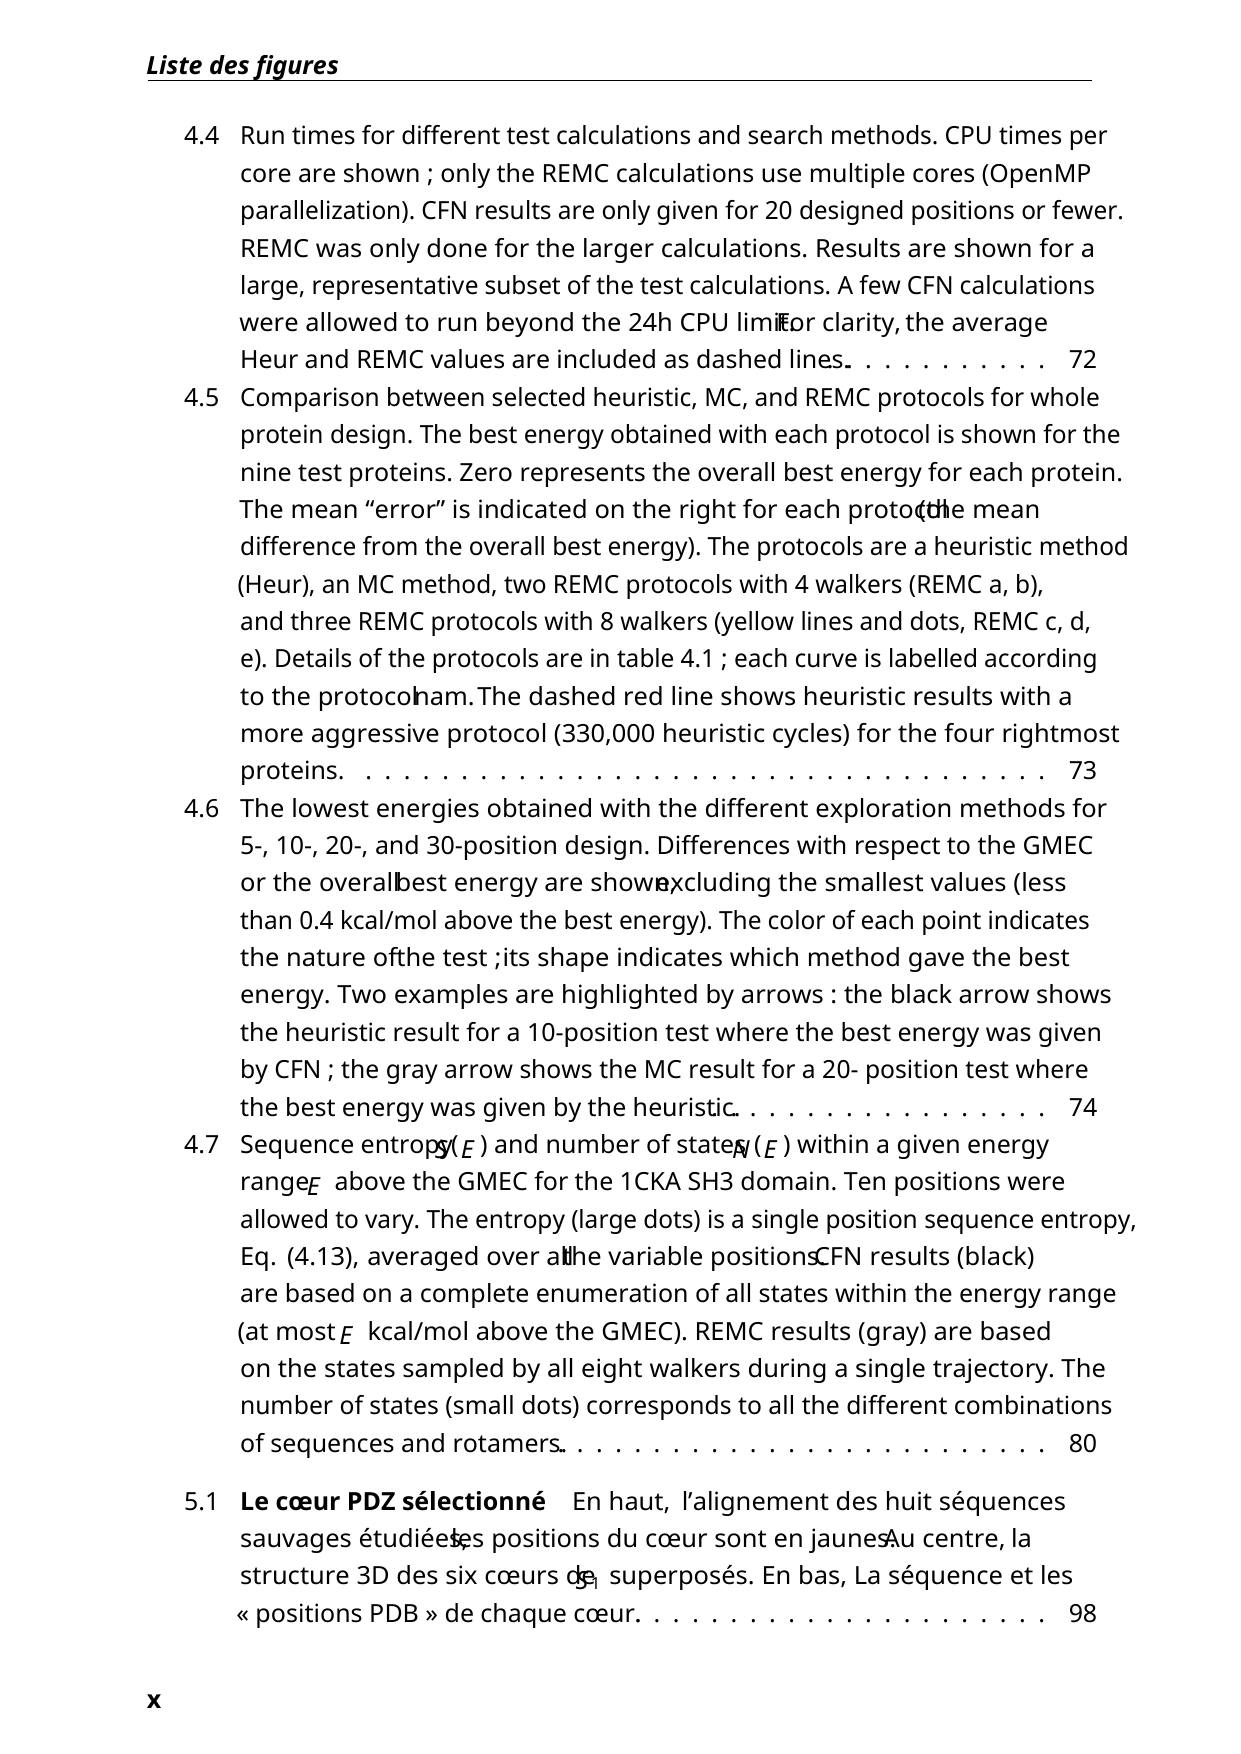

Liste des figures
4.4
Run times for different test calculations and search methods. CPU times per
core are shown ; only the REMC calculations use multiple cores (OpenMP
parallelization). CFN results are only given for 20 designed positions or fewer.
REMC was only done for the larger calculations. Results are shown for a
large, representative subset of the test calculations. A few CFN calculations
were allowed to run beyond the 24h CPU limit.
For clarity,
the average
Heur and REMC values are included as dashed lines.
.
.
.
.
.
.
.
.
.
.
.
.
72
4.5
Comparison between selected heuristic, MC, and REMC protocols for whole
protein design. The best energy obtained with each protocol is shown for the
nine test proteins. Zero represents the overall best energy for each protein.
The mean “error” is indicated on the right for each protocol
(the mean
difference from the overall best energy). The protocols are a heuristic method
(Heur), an MC method, two REMC protocols with 4 walkers (REMC a, b),
and three REMC protocols with 8 walkers (yellow lines and dots, REMC c, d,
e). Details of the protocols are in table 4.1 ; each curve is labelled according
to the protocol
nam.
The dashed red line shows heuristic results with a
more aggressive protocol (330,000 heuristic cycles) for the four rightmost
proteins.
.
.
.
.
.
.
.
.
.
.
.
.
.
.
.
.
.
.
.
.
.
.
.
.
.
.
.
.
.
.
.
.
.
.
.
.
73
4.6
The lowest energies obtained with the different exploration methods for
5-, 10-, 20-, and 30-position design. Differences with respect to the GMEC
or the overall
best energy are shown,
excluding the smallest values (less
than 0.4 kcal/mol above the best energy). The color of each point indicates
the nature of
the test ;
its shape indicates which method gave the best
energy. Two examples are highlighted by arrows : the black arrow shows
the heuristic result for a 10-position test where the best energy was given
by CFN ; the gray arrow shows the MC result for a 20- position test where
the best energy was given by the heuristic.
.
.
.
.
.
.
.
.
.
.
.
.
.
.
.
.
.
.
74
4.7
Sequence entropy
(
) and number of states
(
) within a given energy
S
E
N
E
range
above the GMEC for the 1CKA SH3 domain. Ten positions were
E
allowed to vary. The entropy (large dots) is a single position sequence entropy,
Eq.
(4.13),
averaged over all
the variable positions.
CFN results (black)
are based on a complete enumeration of all states within the energy range
(at most
kcal/mol above the GMEC). REMC results (gray) are based
E
on the states sampled by all eight walkers during a single trajectory. The
number of states (small dots) corresponds to all the different combinations
of sequences and rotamers.
.
.
.
.
.
.
.
.
.
.
.
.
.
.
.
.
.
.
.
.
.
.
.
.
.
.
80
5.1
Le cœur PDZ sélectionné
En haut,
l’alignement des huit séquences
sauvages étudiées,
les positions du cœur sont en jaunes.
Au centre,
la
structure 3D des six cœurs de
superposés. En bas, La séquence et les
S
1
« positions PDB » de chaque cœur.
.
.
.
.
.
.
.
.
.
.
.
.
.
.
.
.
.
.
.
.
.
.
98
x